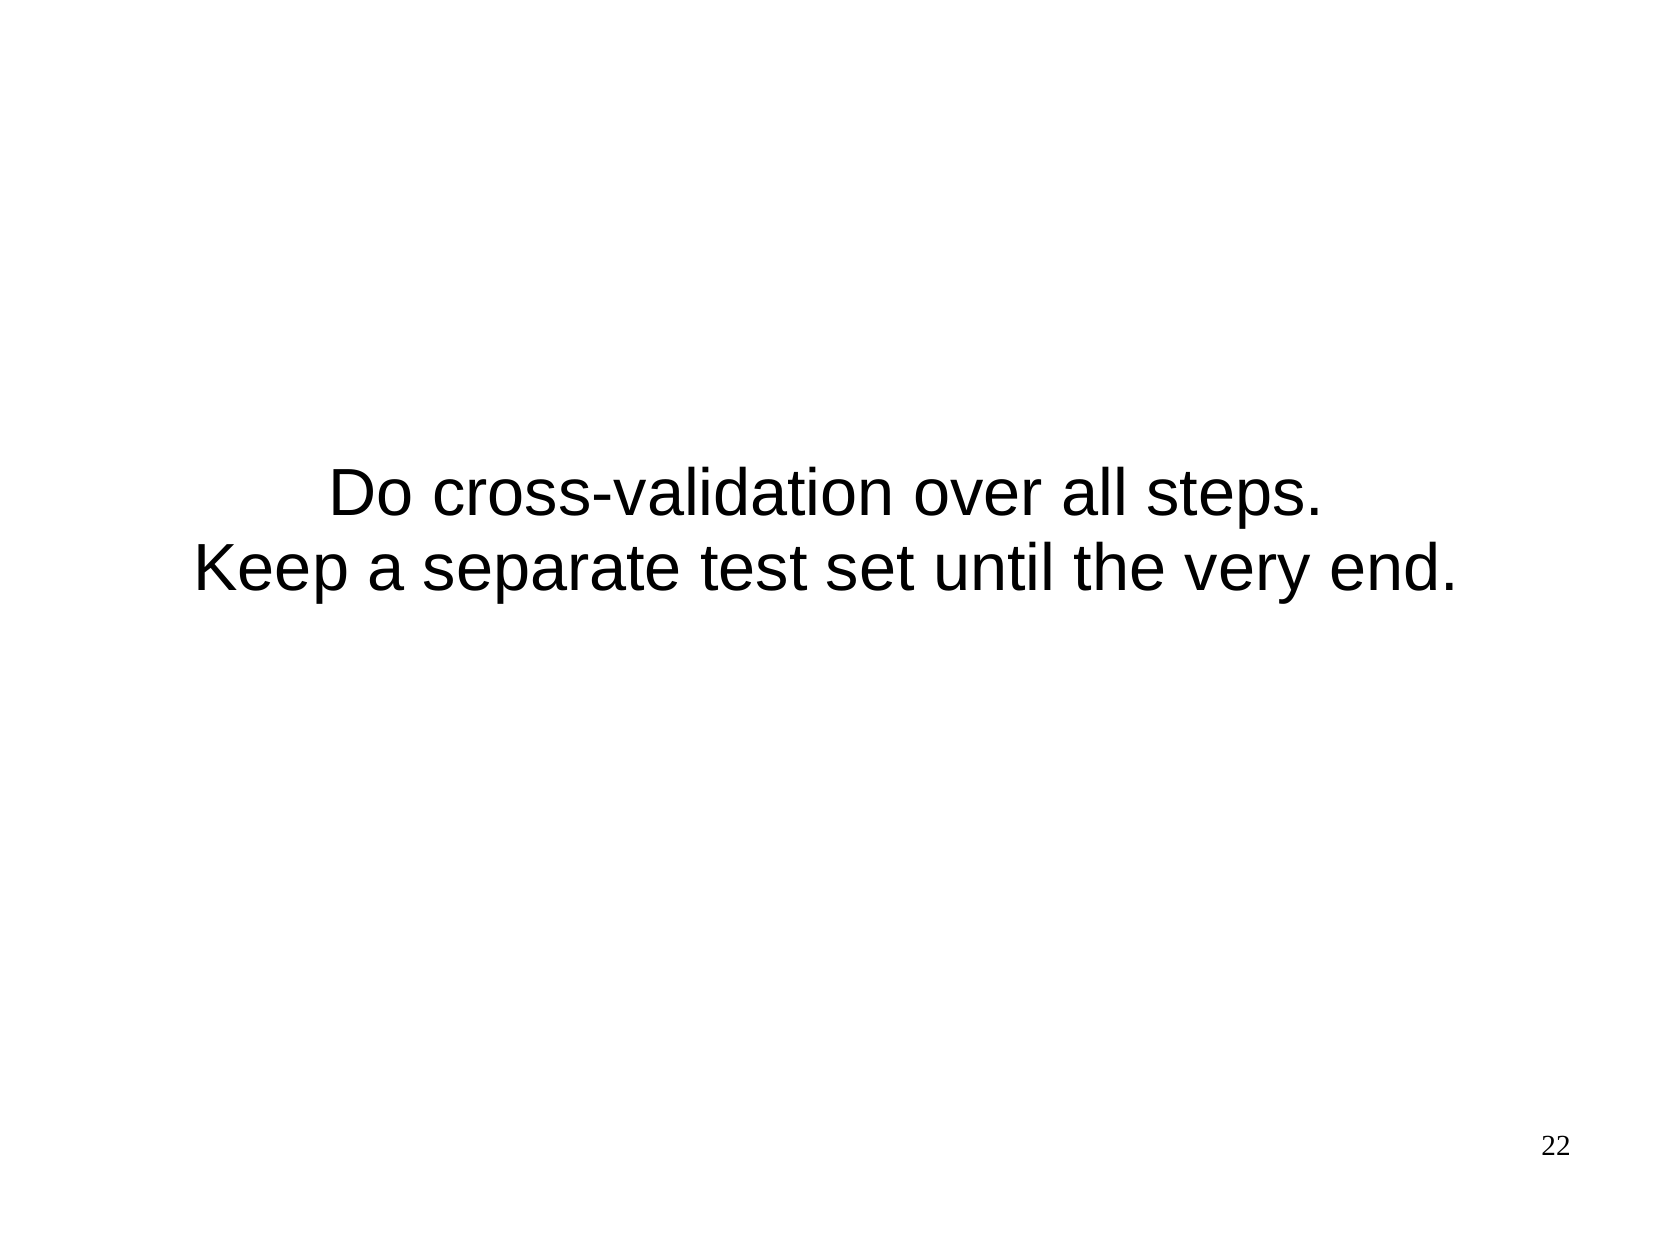

# Do cross-validation over all steps.
Keep a separate test set until the very end.
22